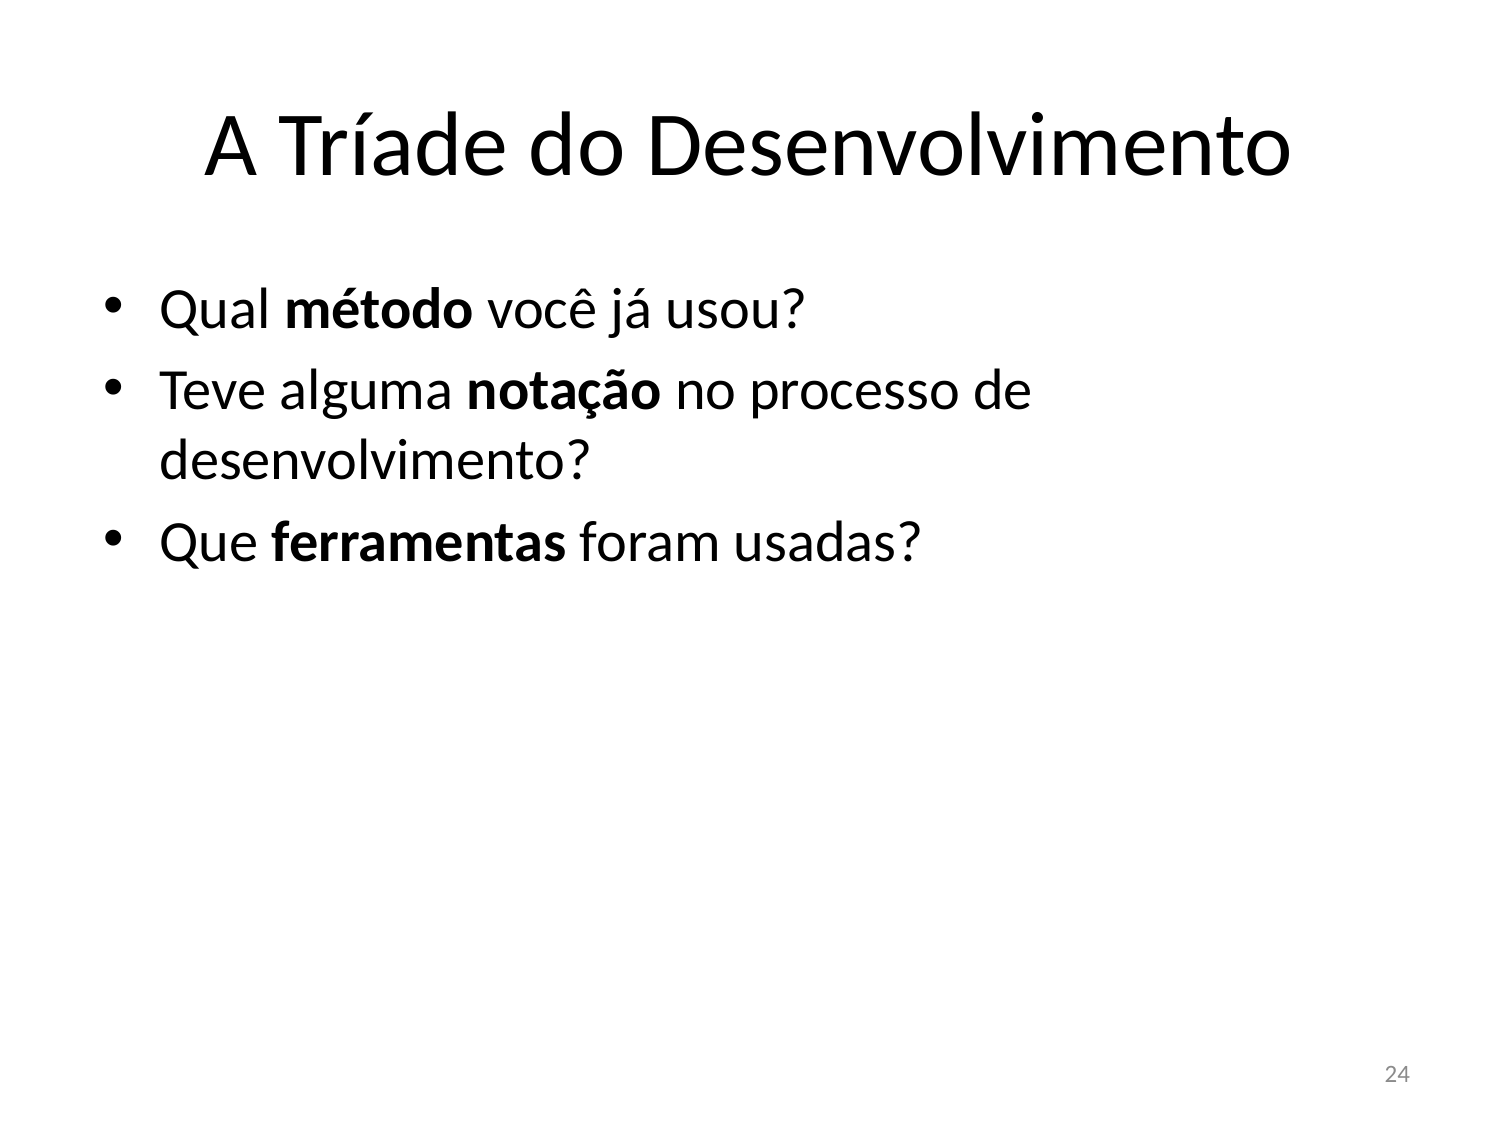

# A Tríade do Desenvolvimento
Qual método você já usou?
Teve alguma notação no processo de desenvolvimento?
Que ferramentas foram usadas?